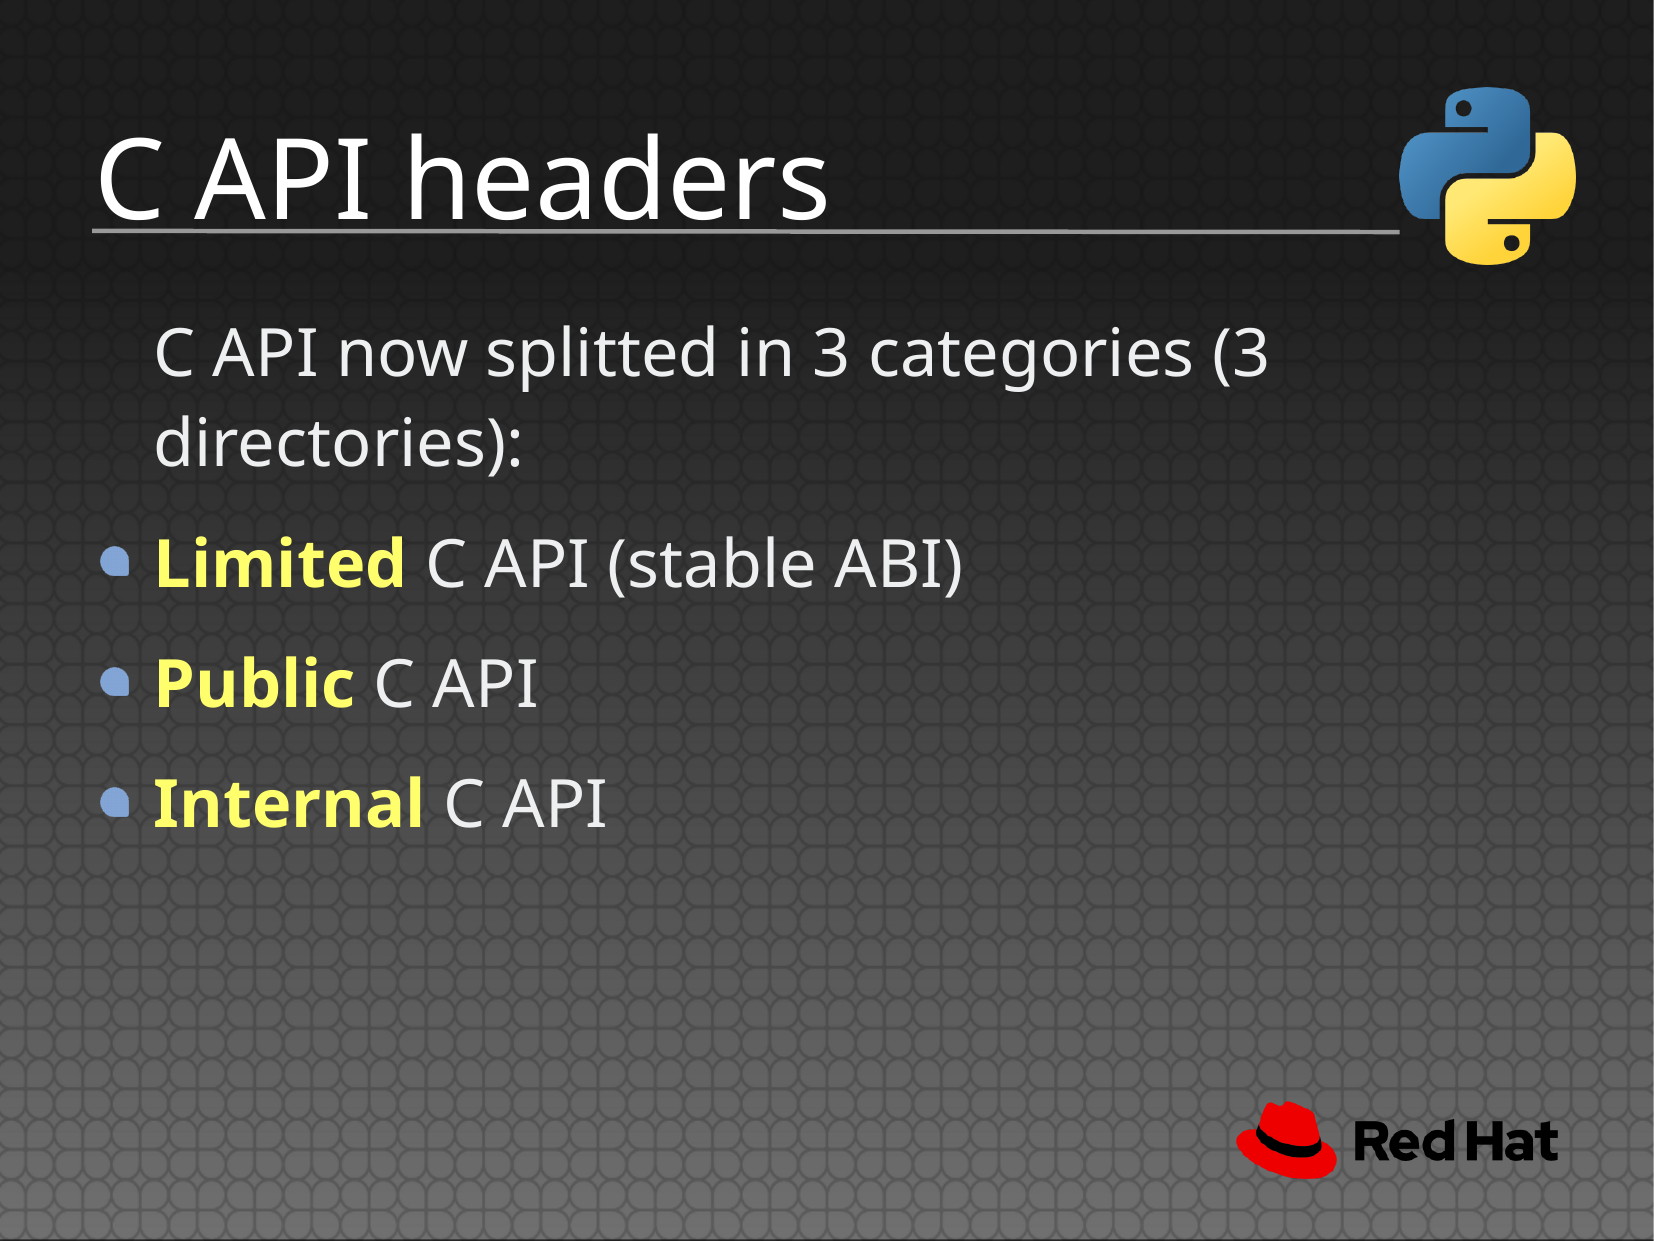

C API headers
# C API now splitted in 3 categories (3 directories):
Limited C API (stable ABI)
Public C API
Internal C API